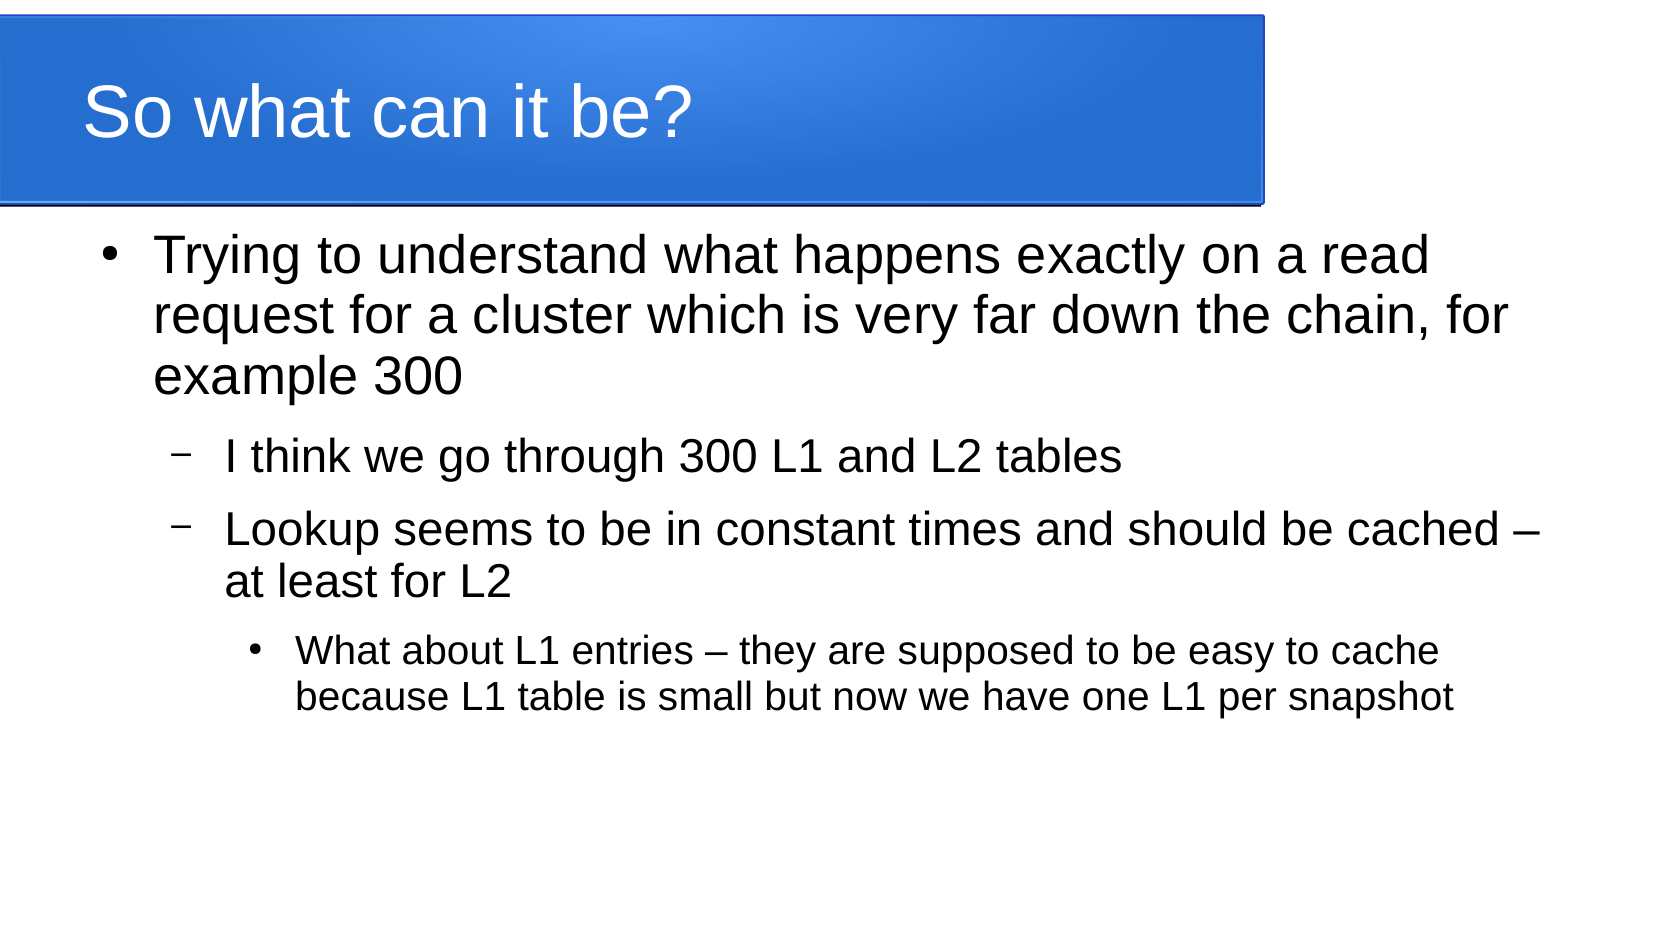

# So what can it be?
Trying to understand what happens exactly on a read request for a cluster which is very far down the chain, for example 300
I think we go through 300 L1 and L2 tables
Lookup seems to be in constant times and should be cached – at least for L2
What about L1 entries – they are supposed to be easy to cache because L1 table is small but now we have one L1 per snapshot